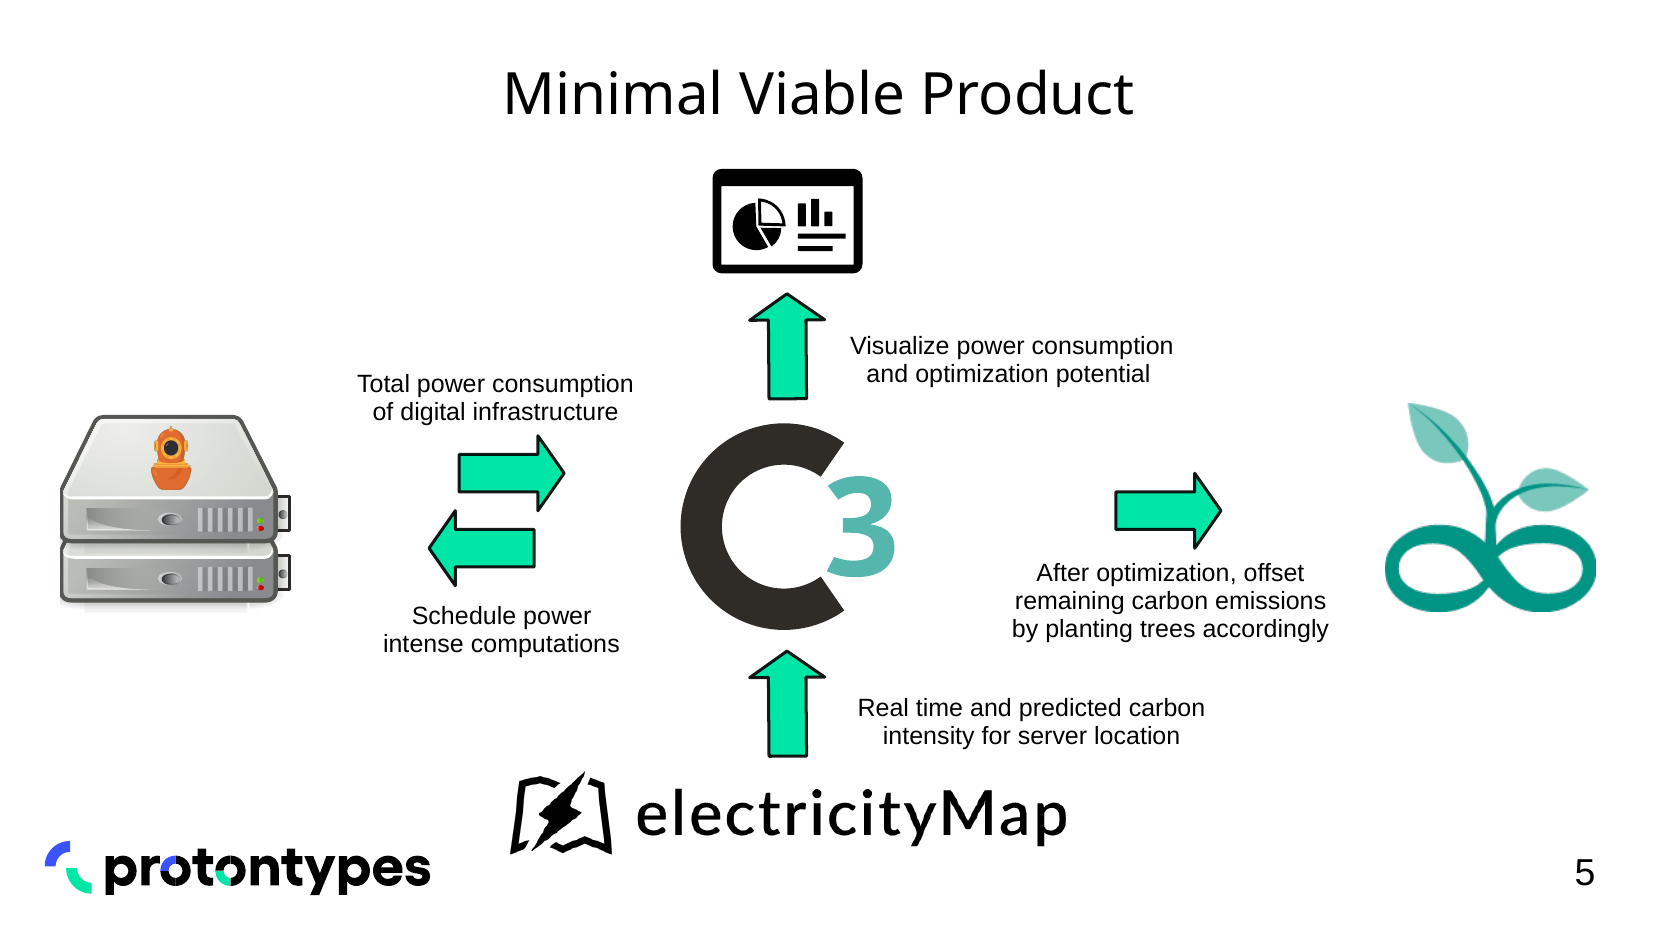

# Minimal Viable Product
Visualize power consumption and optimization potential
Total power consumption of digital infrastructure
After optimization, offset remaining carbon emissions by planting trees accordingly
Schedule power intense computations
Real time and predicted carbon intensity for server location
5